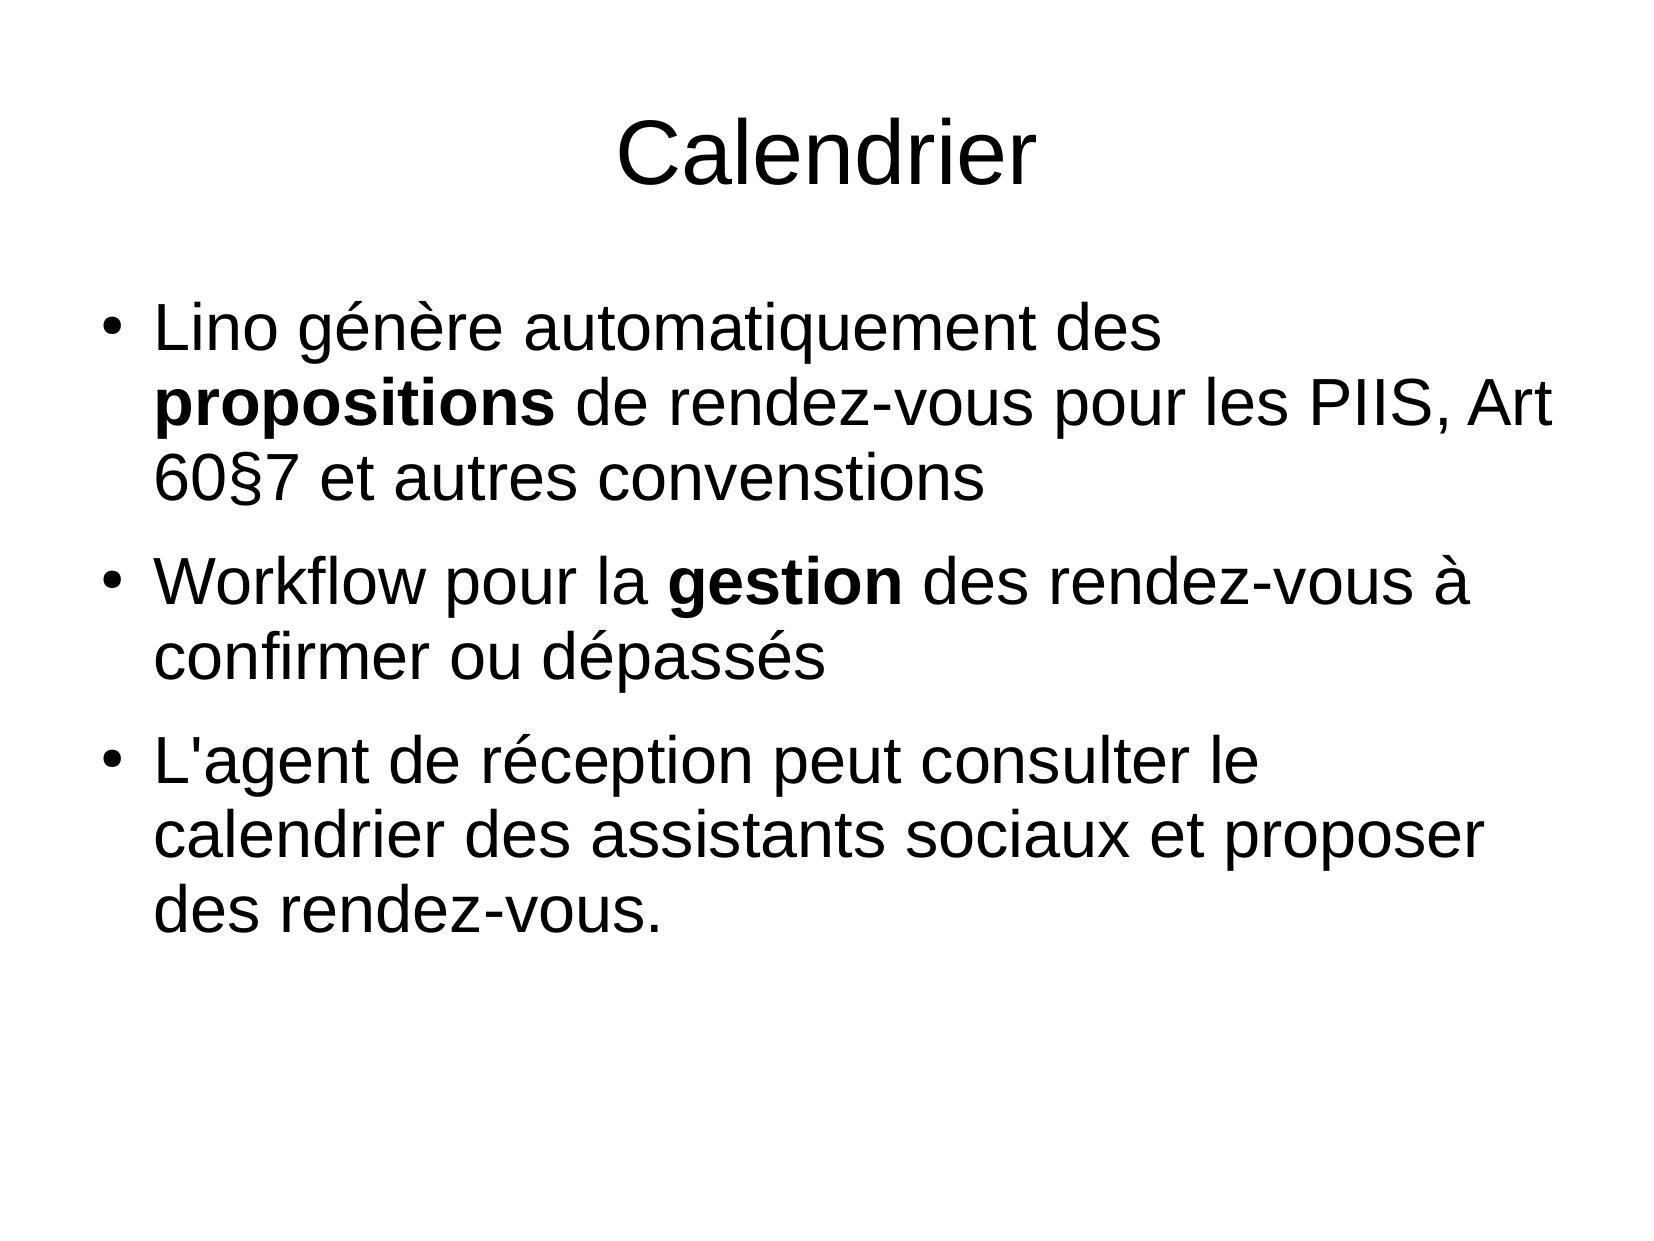

# Calendrier
Lino génère automatiquement des propositions de rendez-vous pour les PIIS, Art 60§7 et autres convenstions
Workflow pour la gestion des rendez-vous à confirmer ou dépassés
L'agent de réception peut consulter le calendrier des assistants sociaux et proposer des rendez-vous.